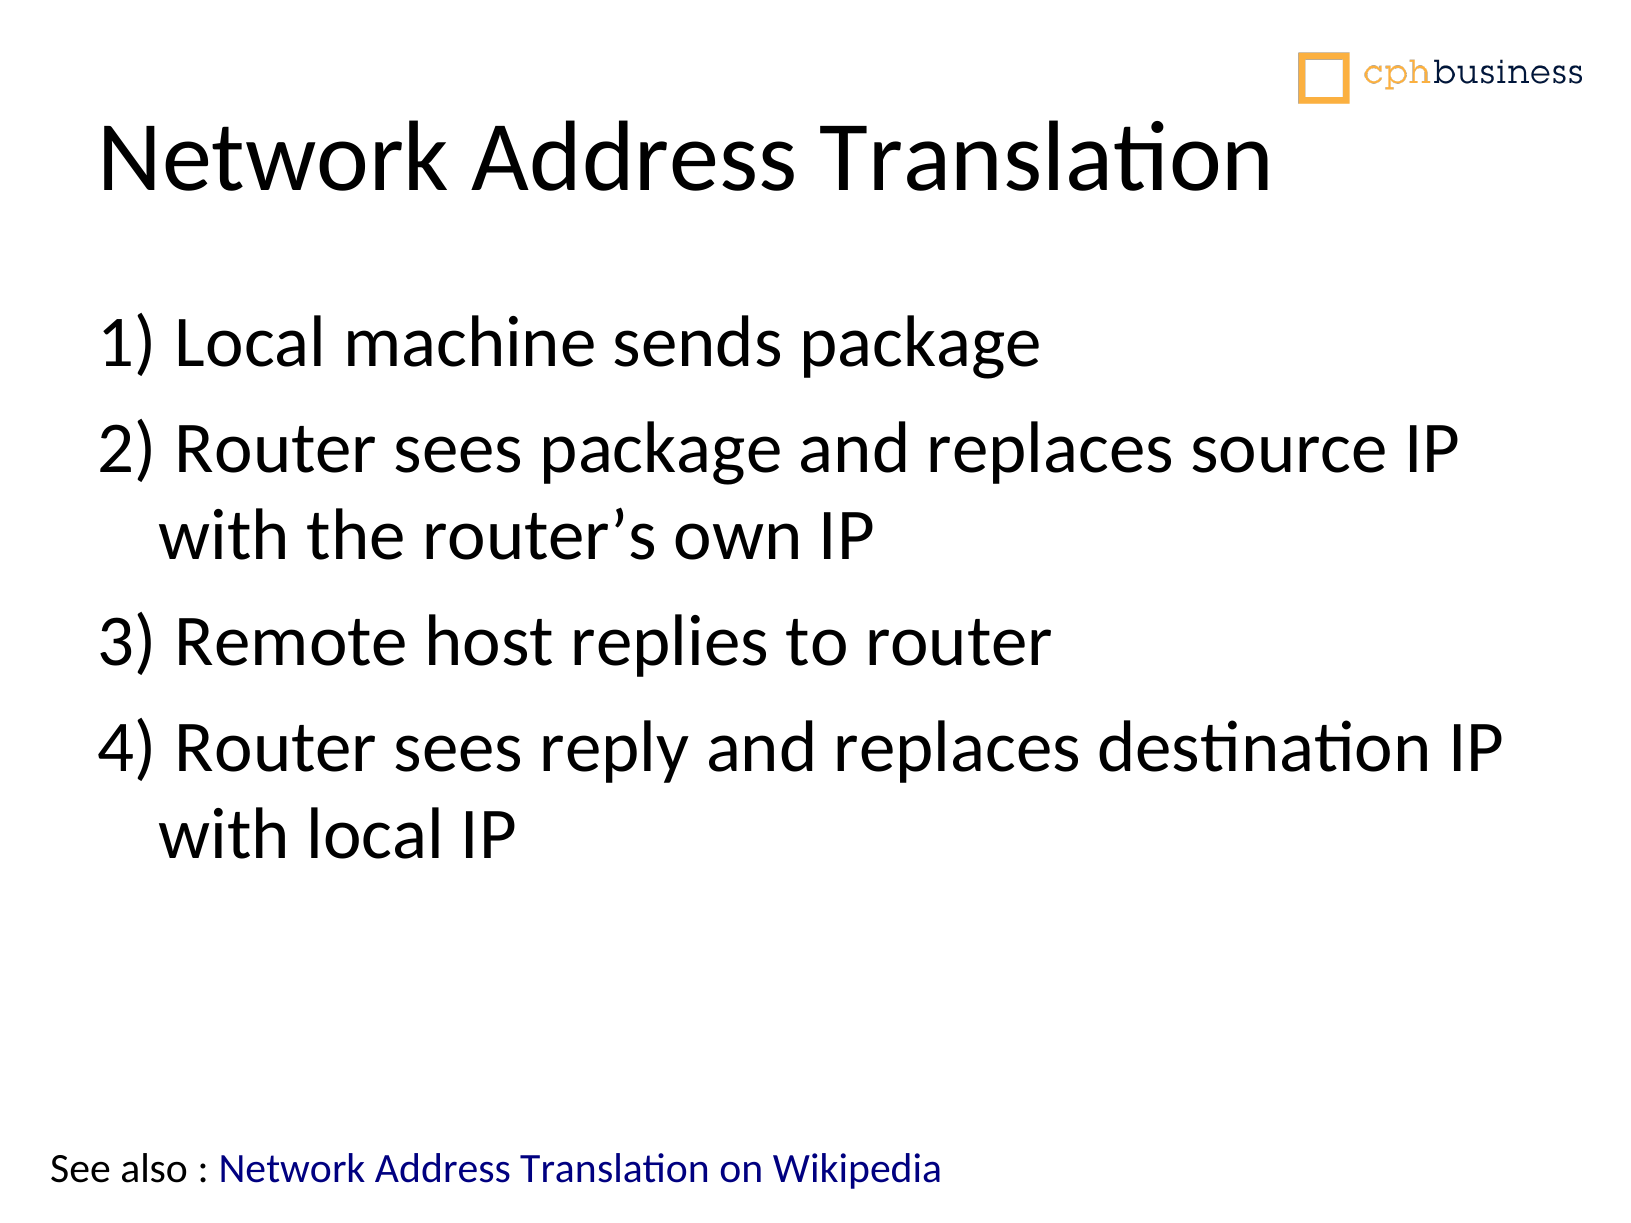

# Network Address Translation
 Local machine sends package
 Router sees package and replaces source IP with the router’s own IP
 Remote host replies to router
 Router sees reply and replaces destination IP with local IP
See also : Network Address Translation on Wikipedia